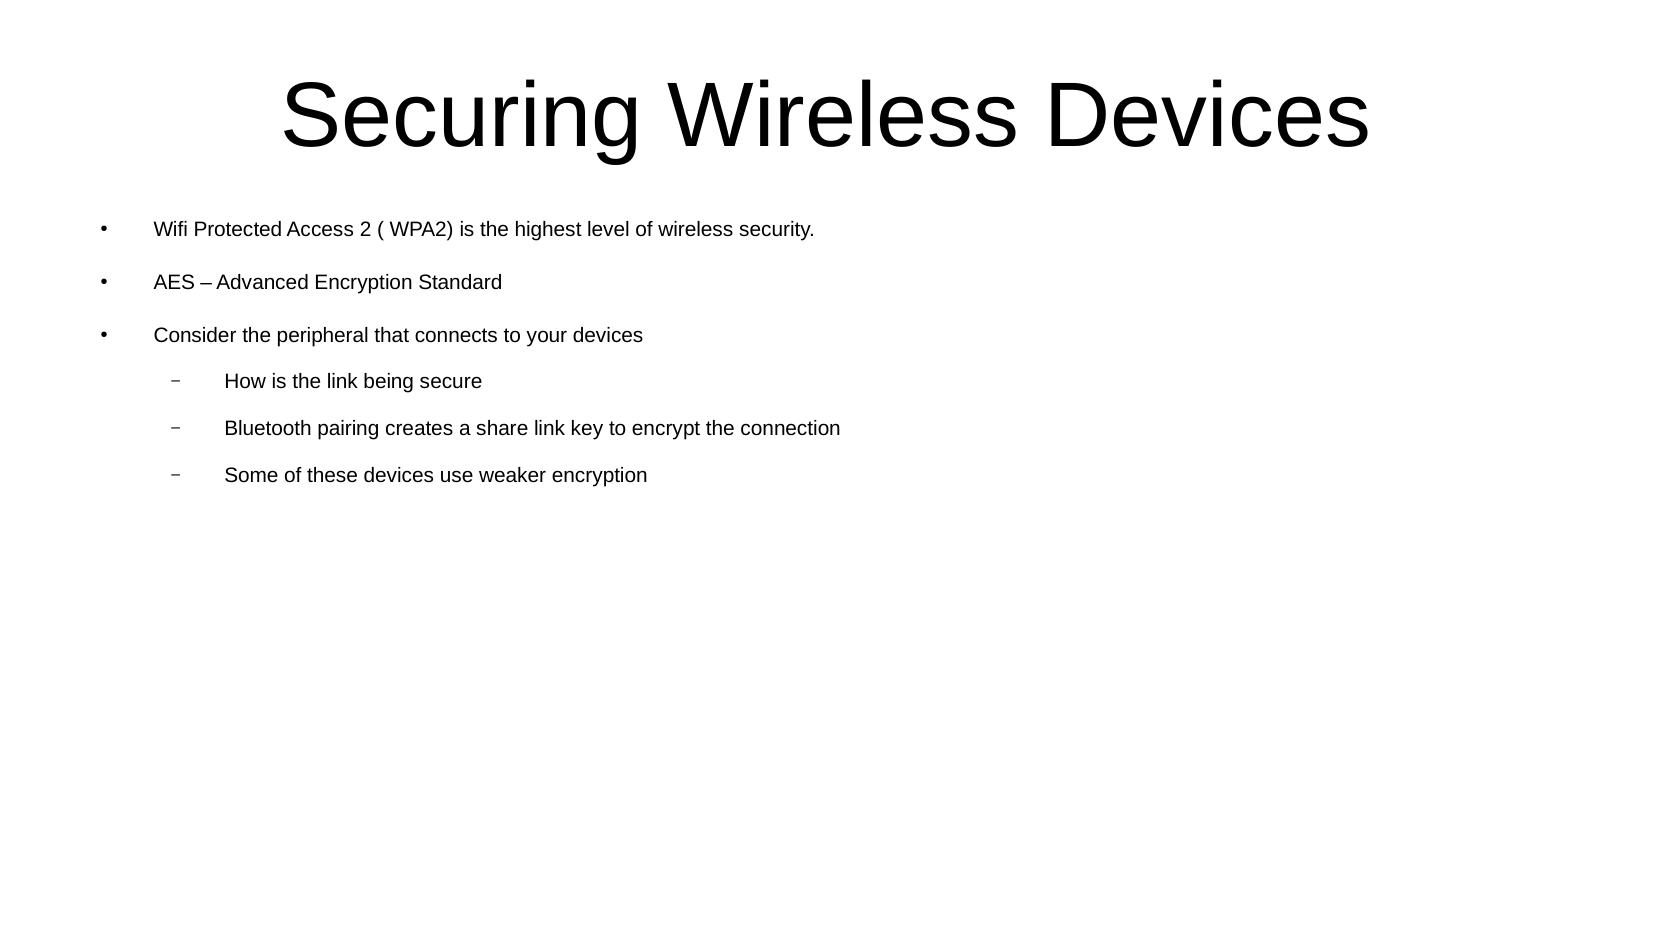

# Securing Wireless Devices
Wifi Protected Access 2 ( WPA2) is the highest level of wireless security.
AES – Advanced Encryption Standard
Consider the peripheral that connects to your devices
How is the link being secure
Bluetooth pairing creates a share link key to encrypt the connection
Some of these devices use weaker encryption